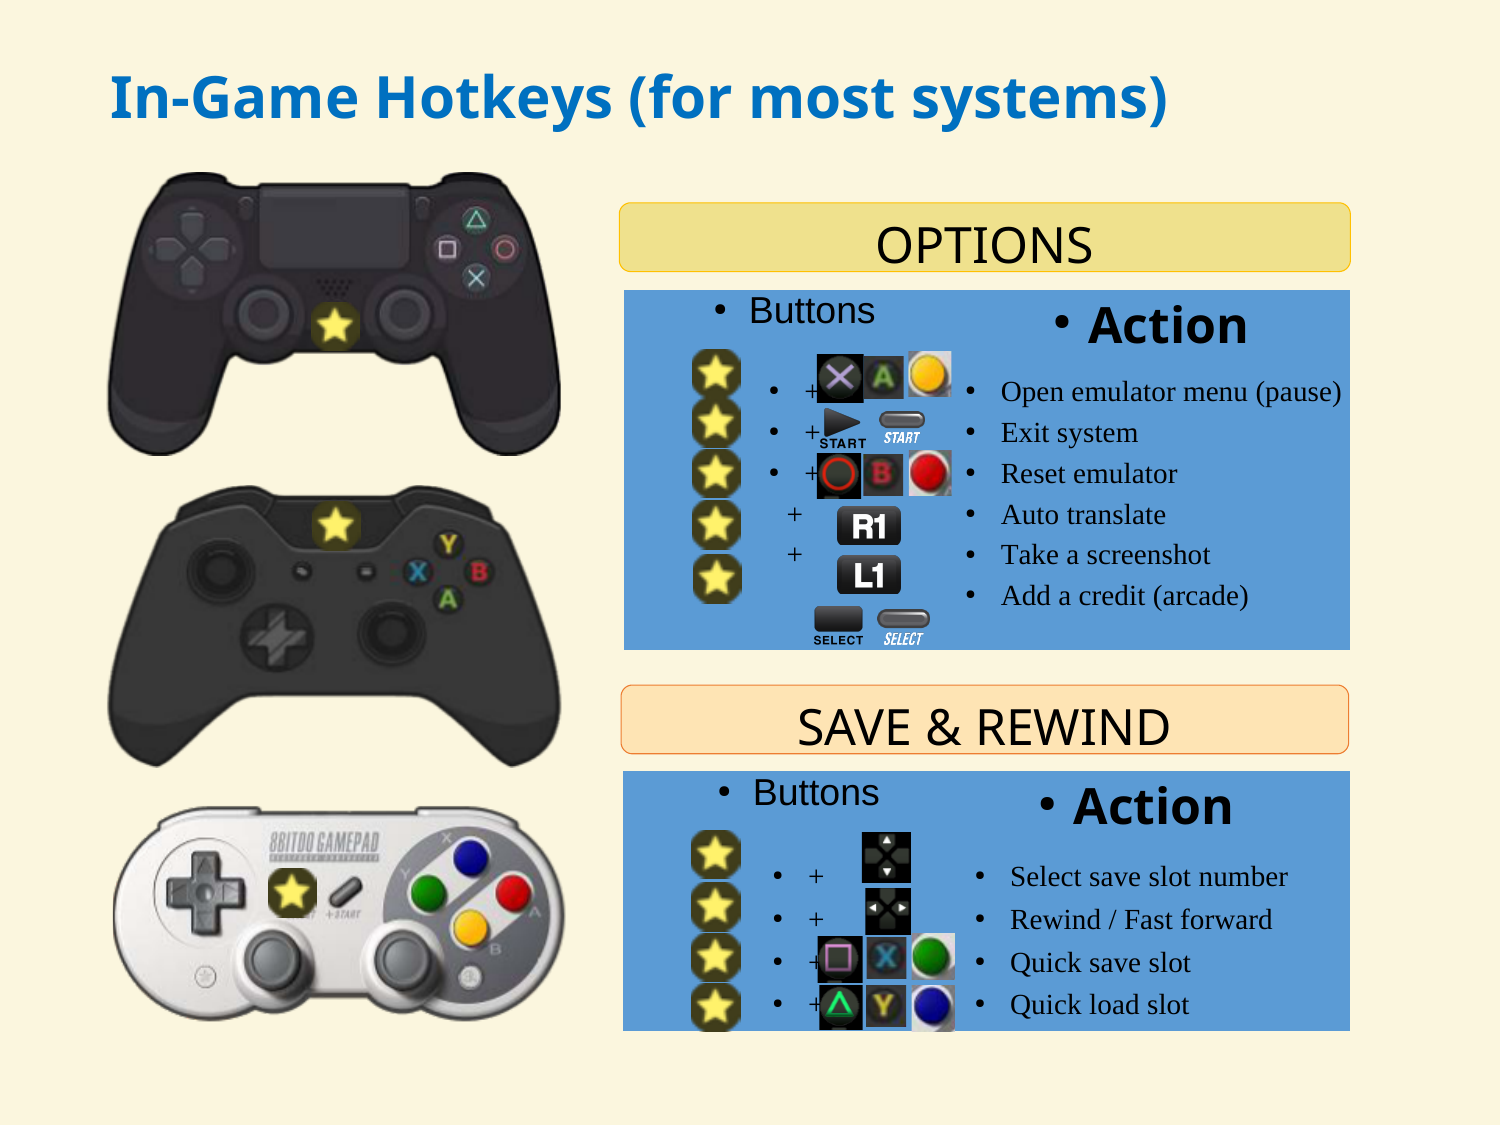

In-Game Hotkeys (for most systems)
OPTIONS
| Buttons | Action |
| --- | --- |
| + | Open emulator menu (pause) |
| + | Exit system |
| + | Reset emulator |
| + | Auto translate |
| + | Take a screenshot |
| | Add a credit (arcade) |
SAVE & REWIND
| Buttons | Action |
| --- | --- |
| + | Select save slot number |
| + | Rewind / Fast forward |
| + | Quick save slot |
| + | Quick load slot |